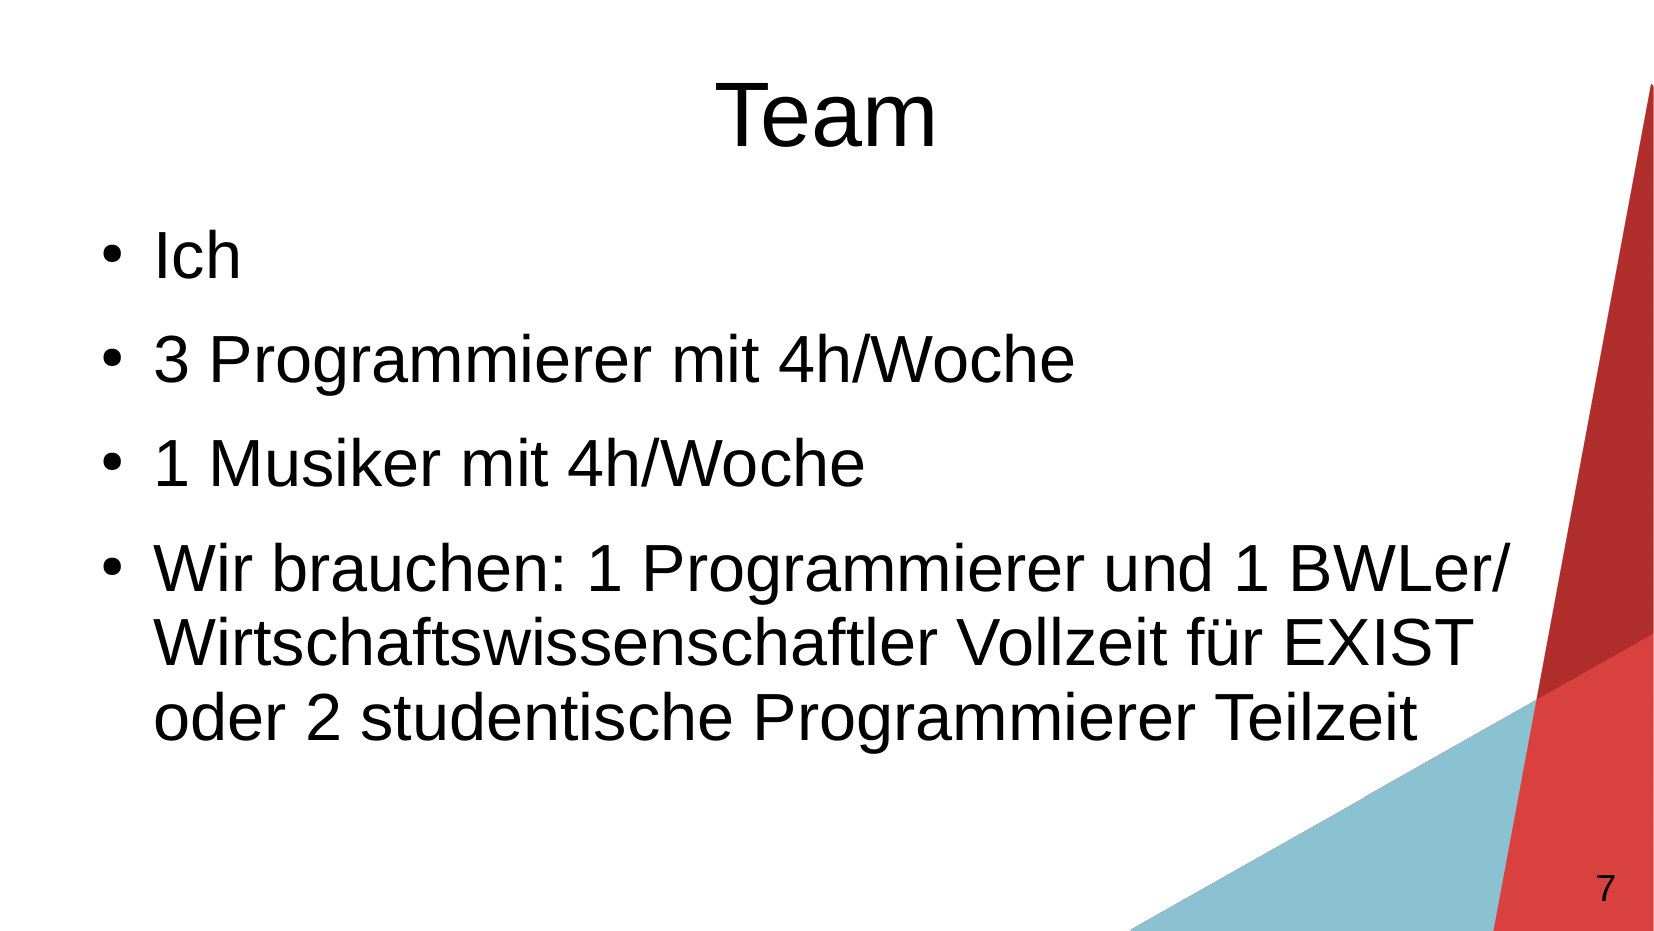

# Team
Ich
3 Programmierer mit 4h/Woche
1 Musiker mit 4h/Woche
Wir brauchen: 1 Programmierer und 1 BWLer/ Wirtschaftswissenschaftler Vollzeit für EXIST oder 2 studentische Programmierer Teilzeit